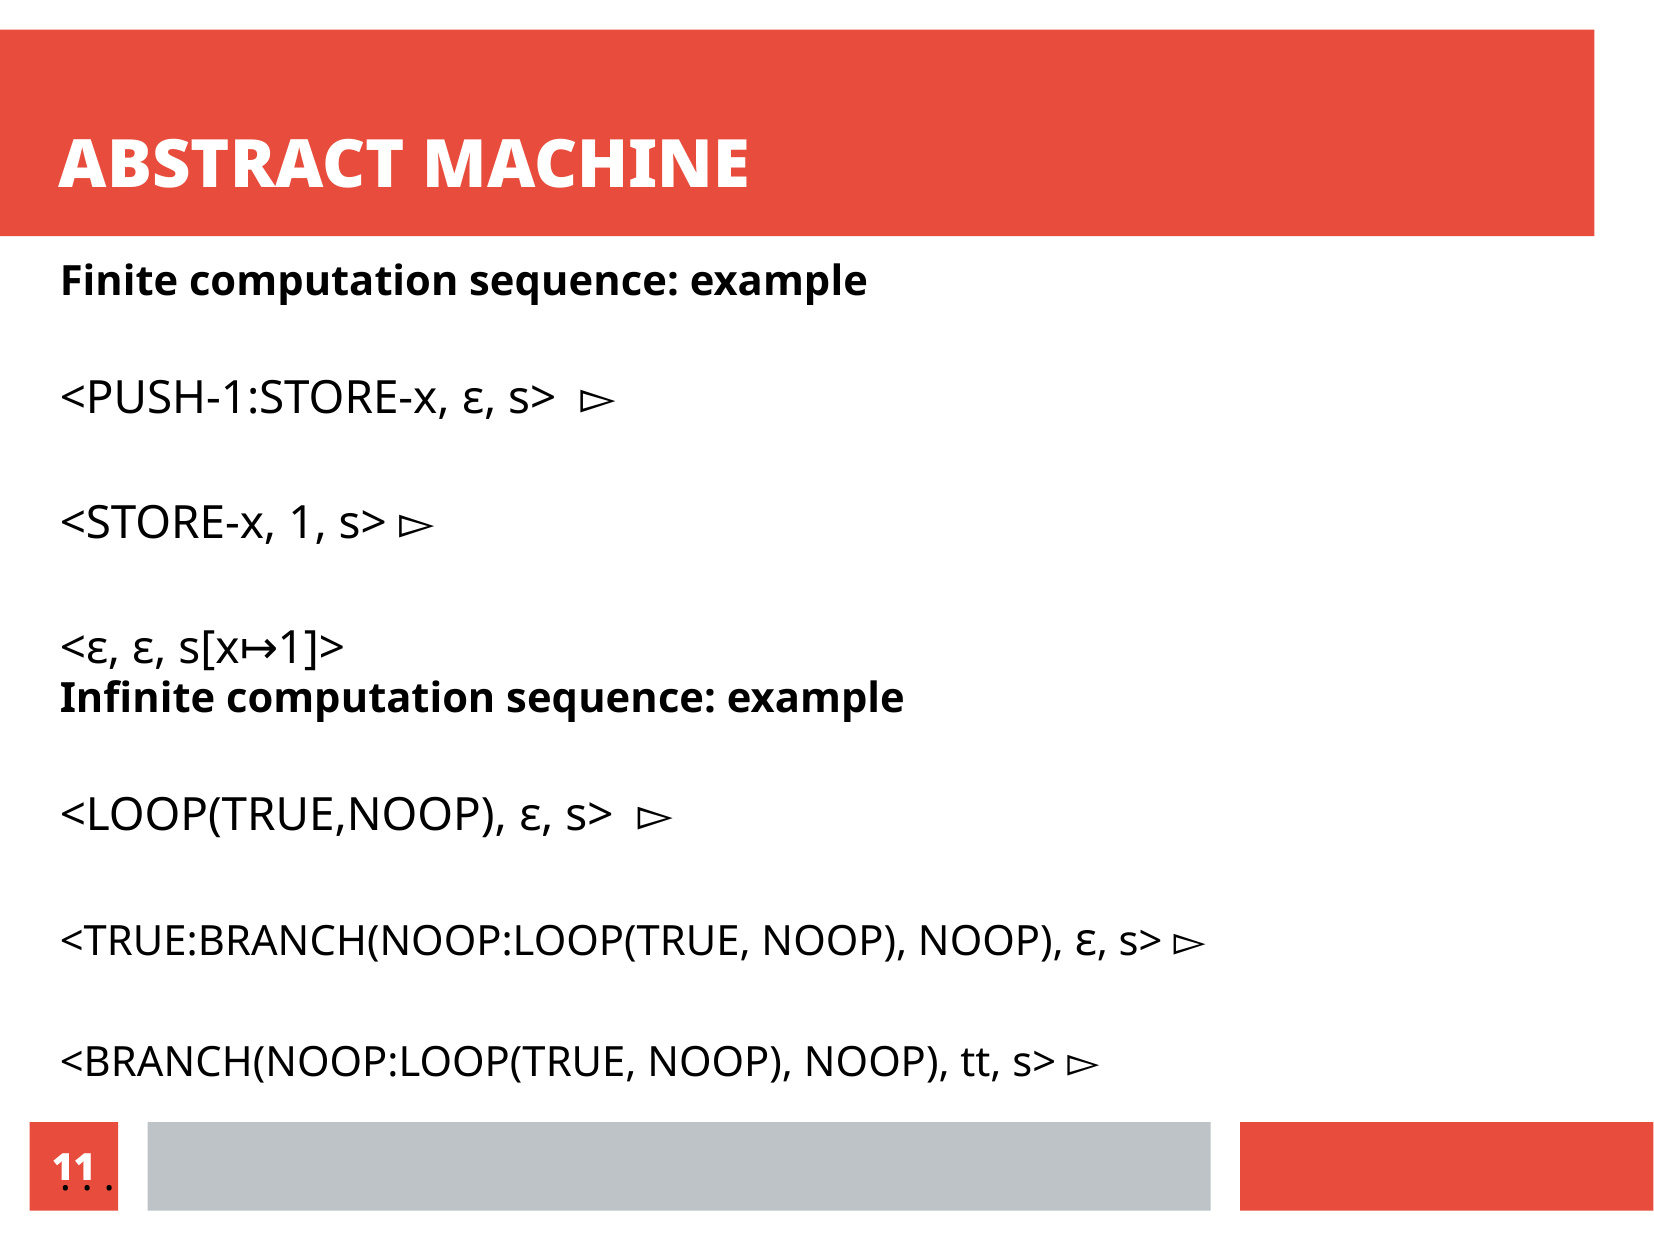

# ABSTRACT MACHINE
Finite computation sequence: example
<PUSH-1:STORE-x, ε, s> ▻
<STORE-x, 1, s> ▻
<ε, ε, s[x↦1]>
Infinite computation sequence: example
<LOOP(TRUE,NOOP), ε, s> ▻
<TRUE:BRANCH(NOOP:LOOP(TRUE, NOOP), NOOP), ε, s> ▻
<BRANCH(NOOP:LOOP(TRUE, NOOP), NOOP), tt, s> ▻
. . .
11